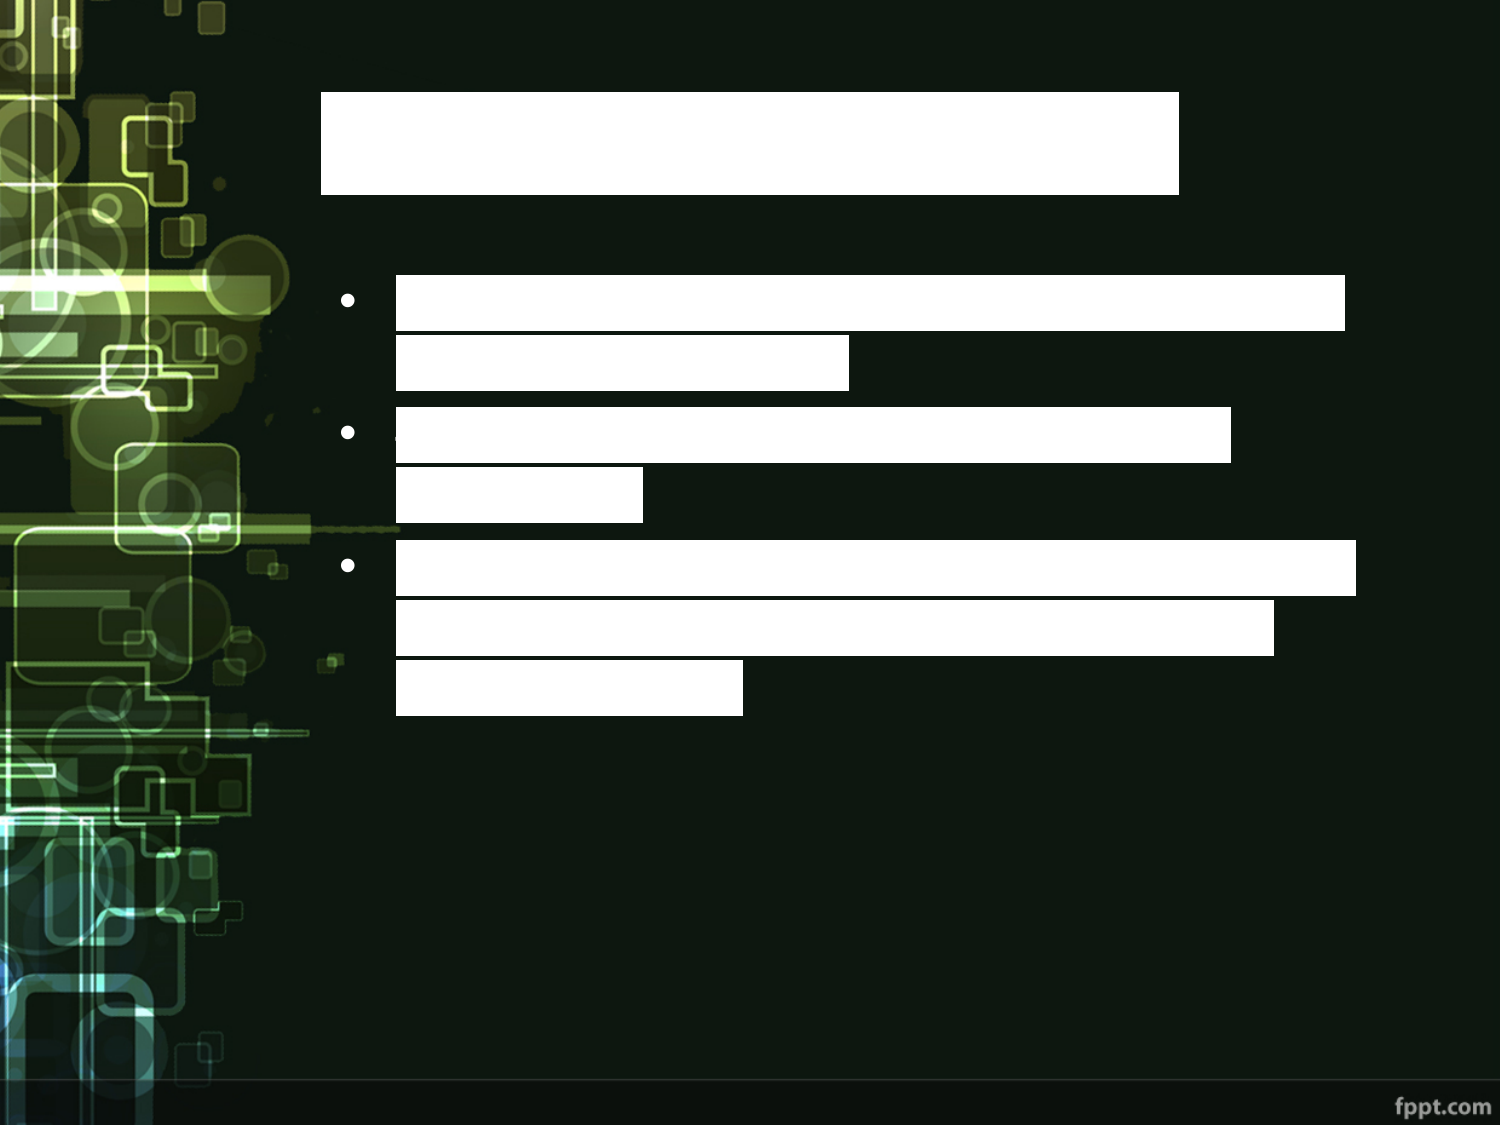

# Zalety logiki rozmytej
Stabilność – małe różnice na wej. generują małe różnice na wyj.
Łatwość – wyrażenie wiedzy w języku naturalnym
Interpolacja – możliwość obliczenia wyj. dla danych wej. spoza zakresu początkowo przewidzianego